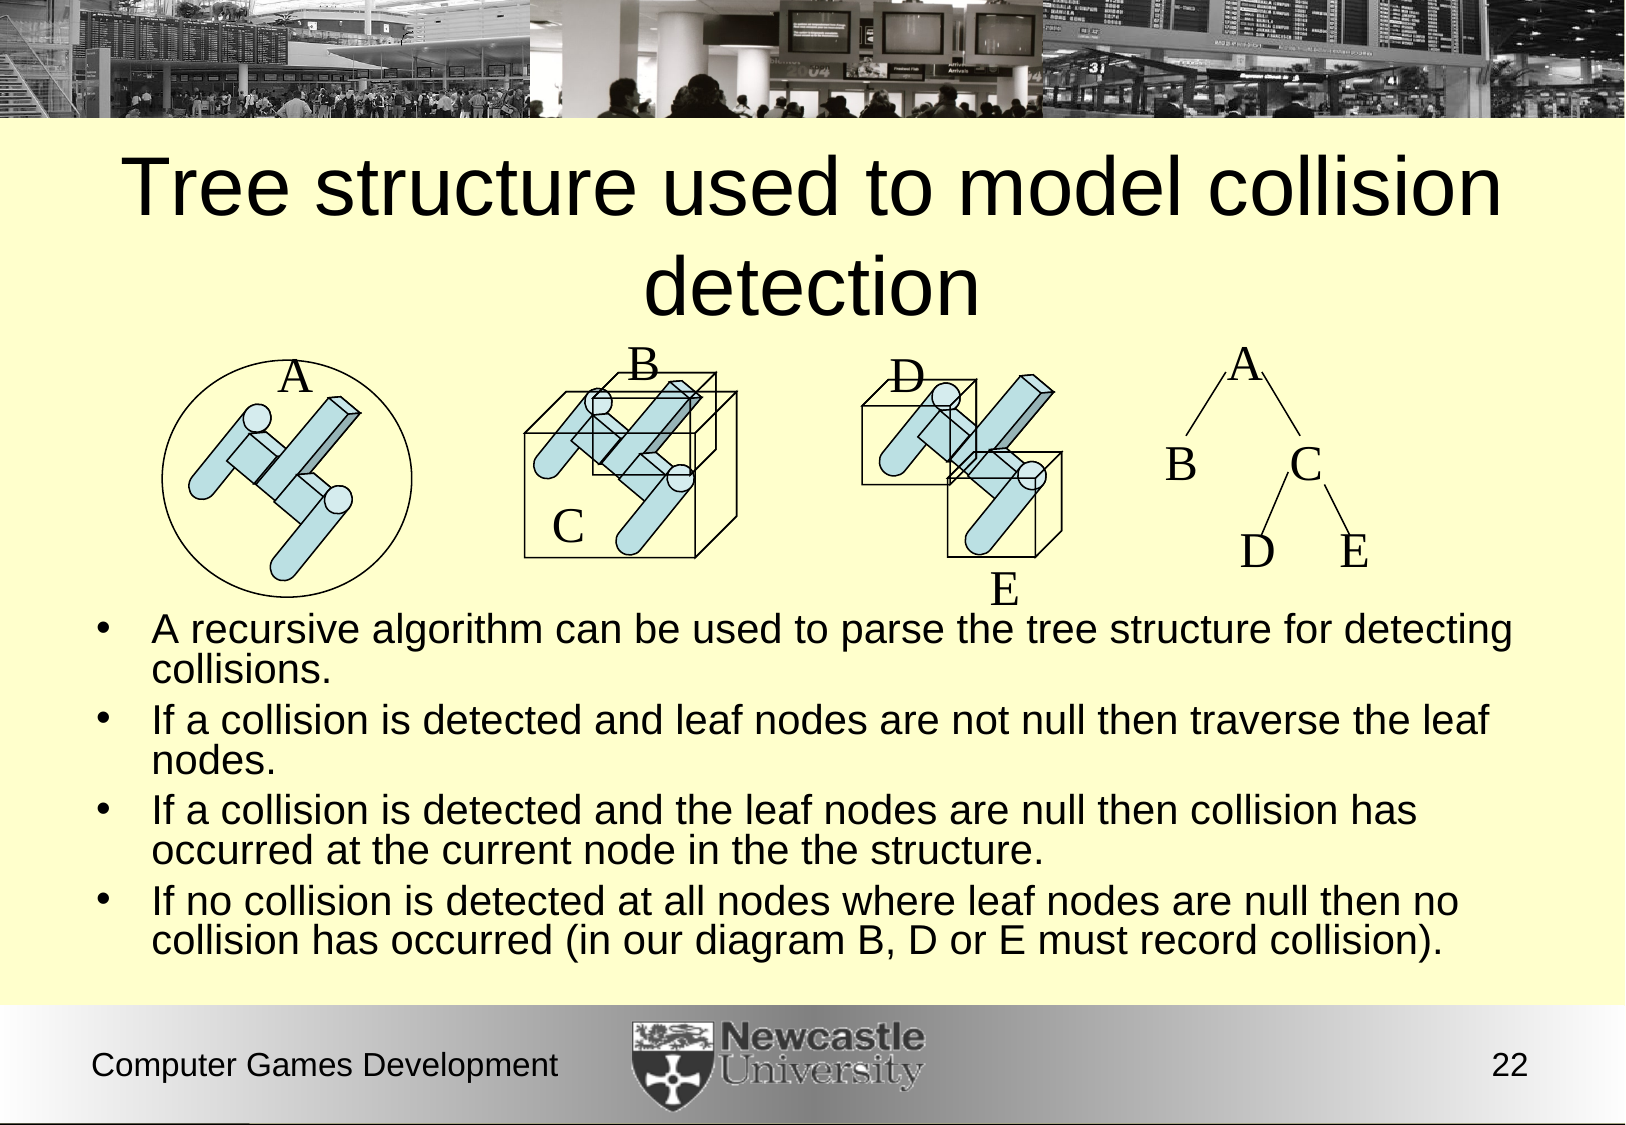

Tree structure used to model collision detection
B
A
A
D
B
C
C
D
E
E
A recursive algorithm can be used to parse the tree structure for detecting collisions.
If a collision is detected and leaf nodes are not null then traverse the leaf nodes.
If a collision is detected and the leaf nodes are null then collision has occurred at the current node in the the structure.
If no collision is detected at all nodes where leaf nodes are null then no collision has occurred (in our diagram B, D or E must record collision).
Computer Games Development